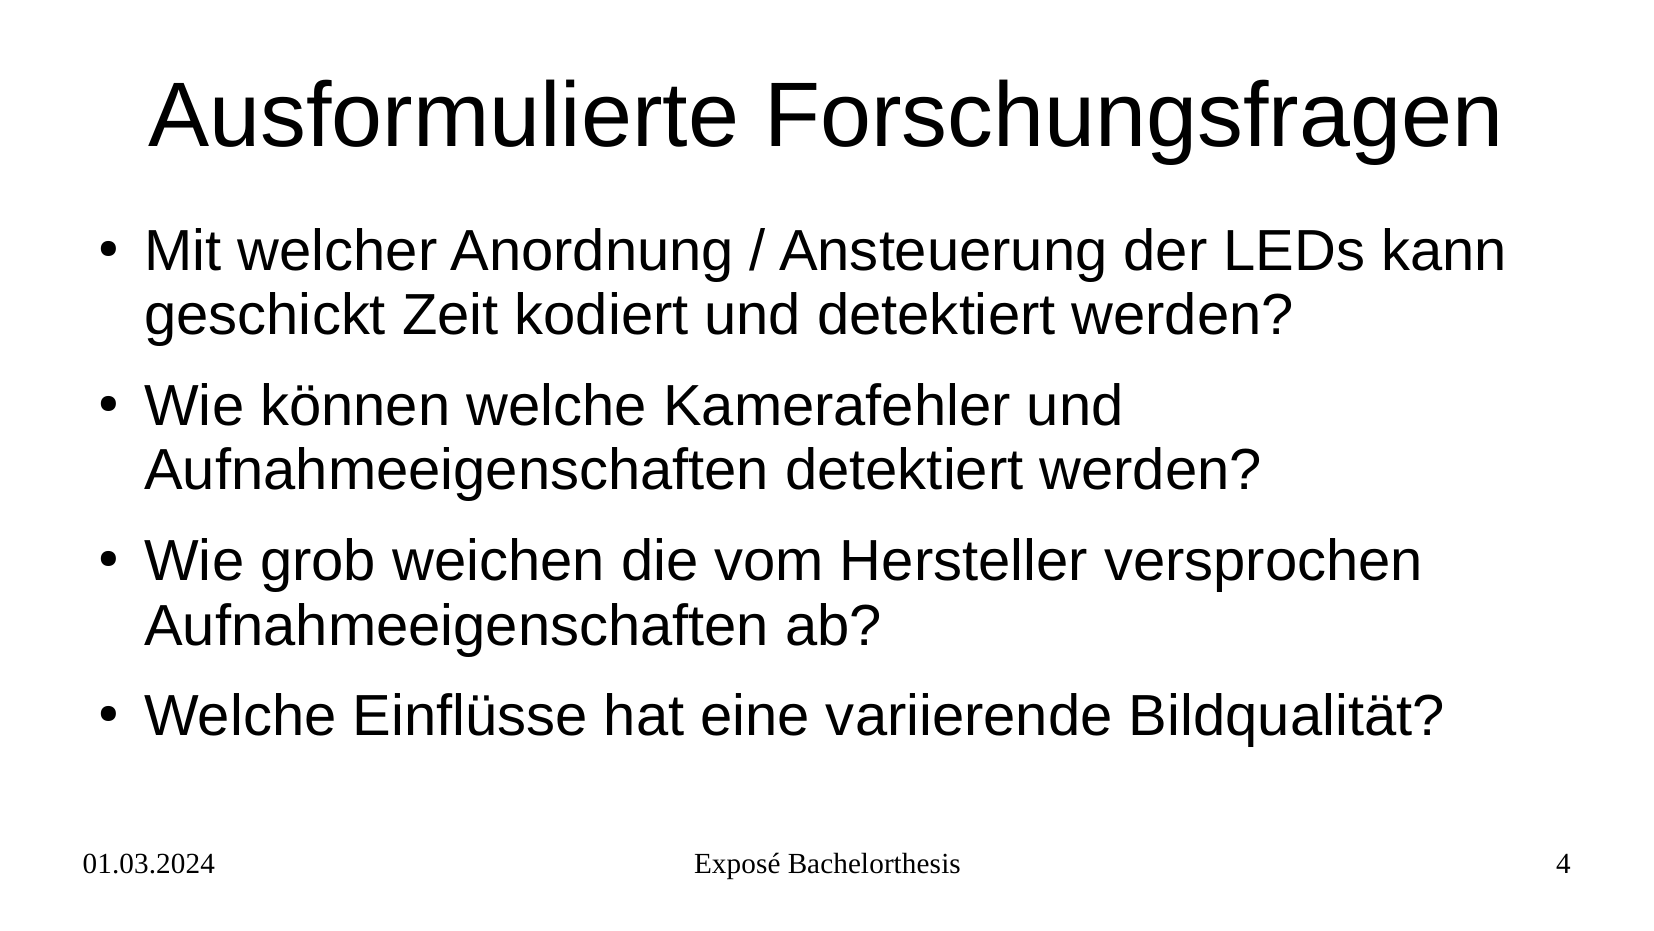

# Ausformulierte Forschungsfragen
Mit welcher Anordnung / Ansteuerung der LEDs kann geschickt Zeit kodiert und detektiert werden?
Wie können welche Kamerafehler und Aufnahmeeigenschaften detektiert werden?
Wie grob weichen die vom Hersteller versprochen Aufnahmeeigenschaften ab?
Welche Einflüsse hat eine variierende Bildqualität?
01.03.2024
Exposé Bachelorthesis
4